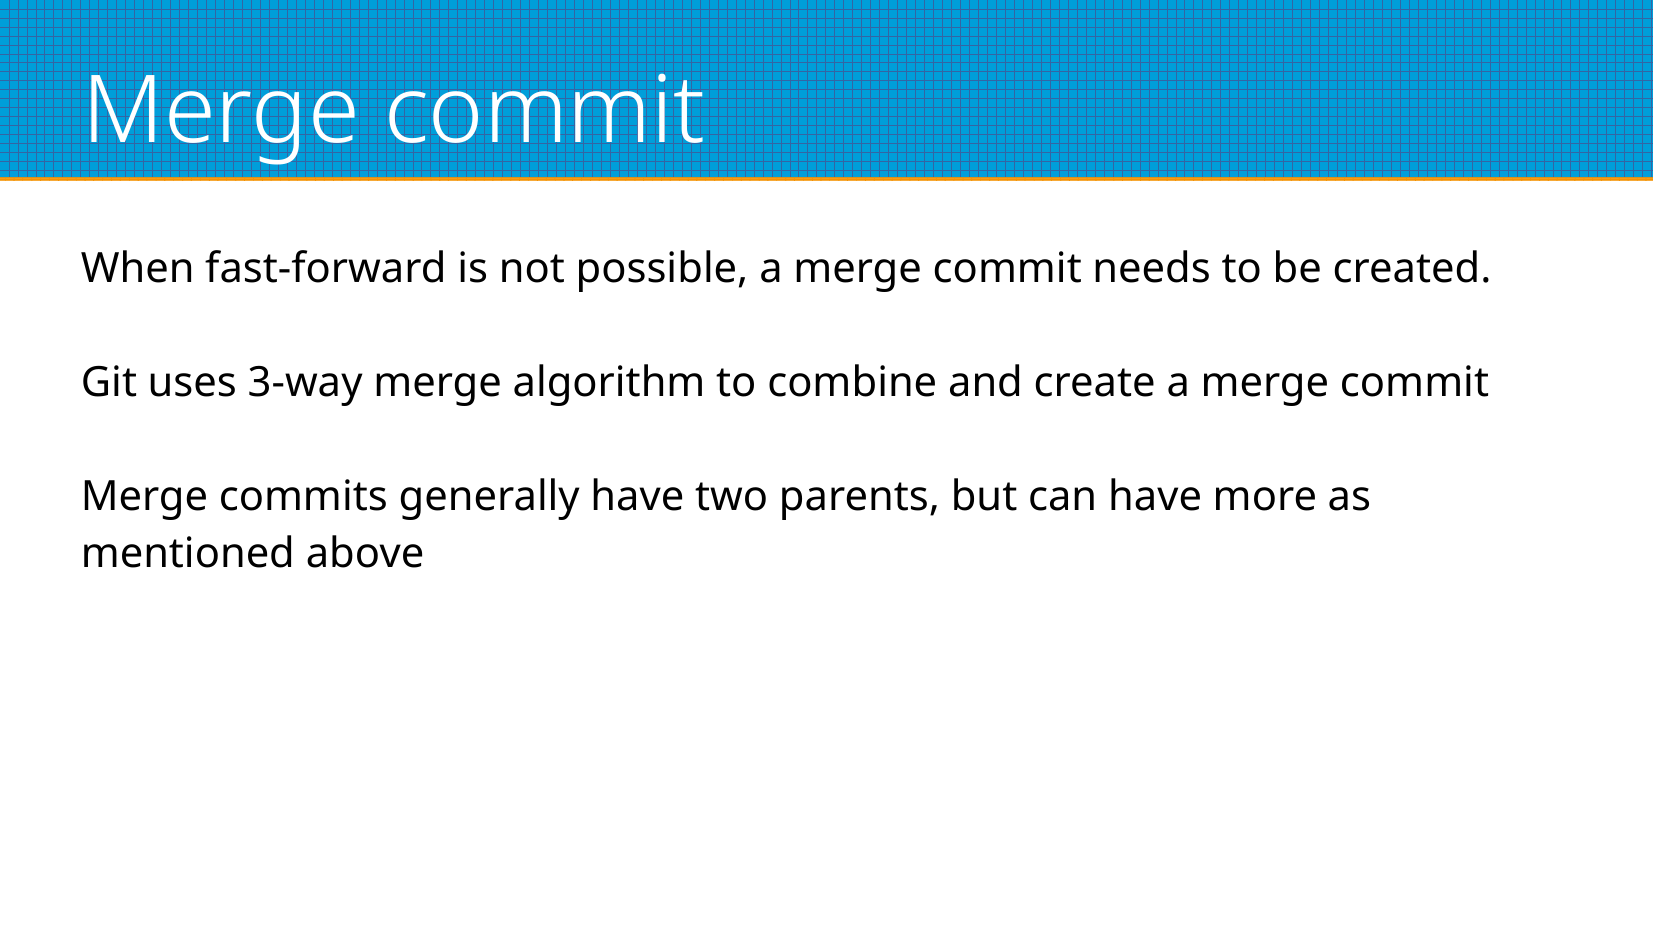

# Merge commit
When fast-forward is not possible, a merge commit needs to be created.
Git uses 3-way merge algorithm to combine and create a merge commit
Merge commits generally have two parents, but can have more as mentioned above